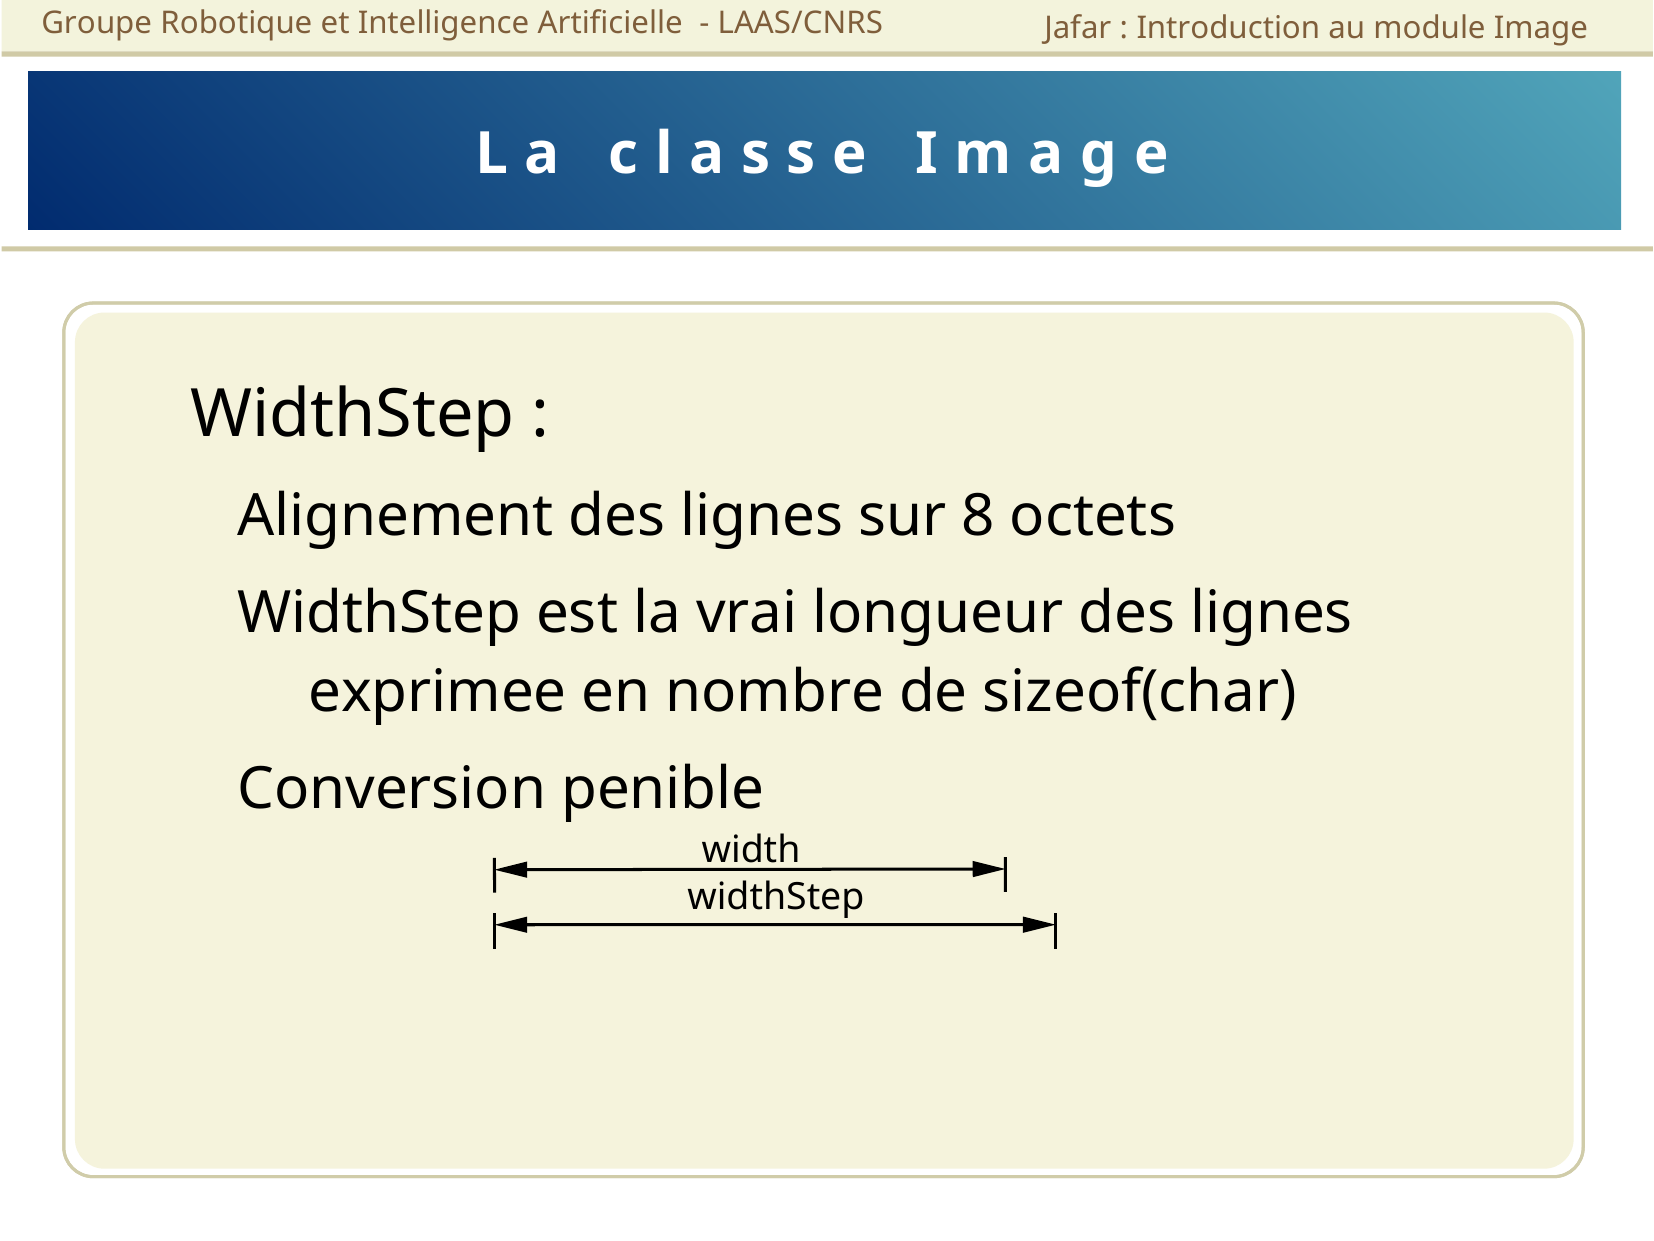

# La classe Image
WidthStep :
Alignement des lignes sur 8 octets
WidthStep est la vrai longueur des lignes exprimee en nombre de sizeof(char)
Conversion penible